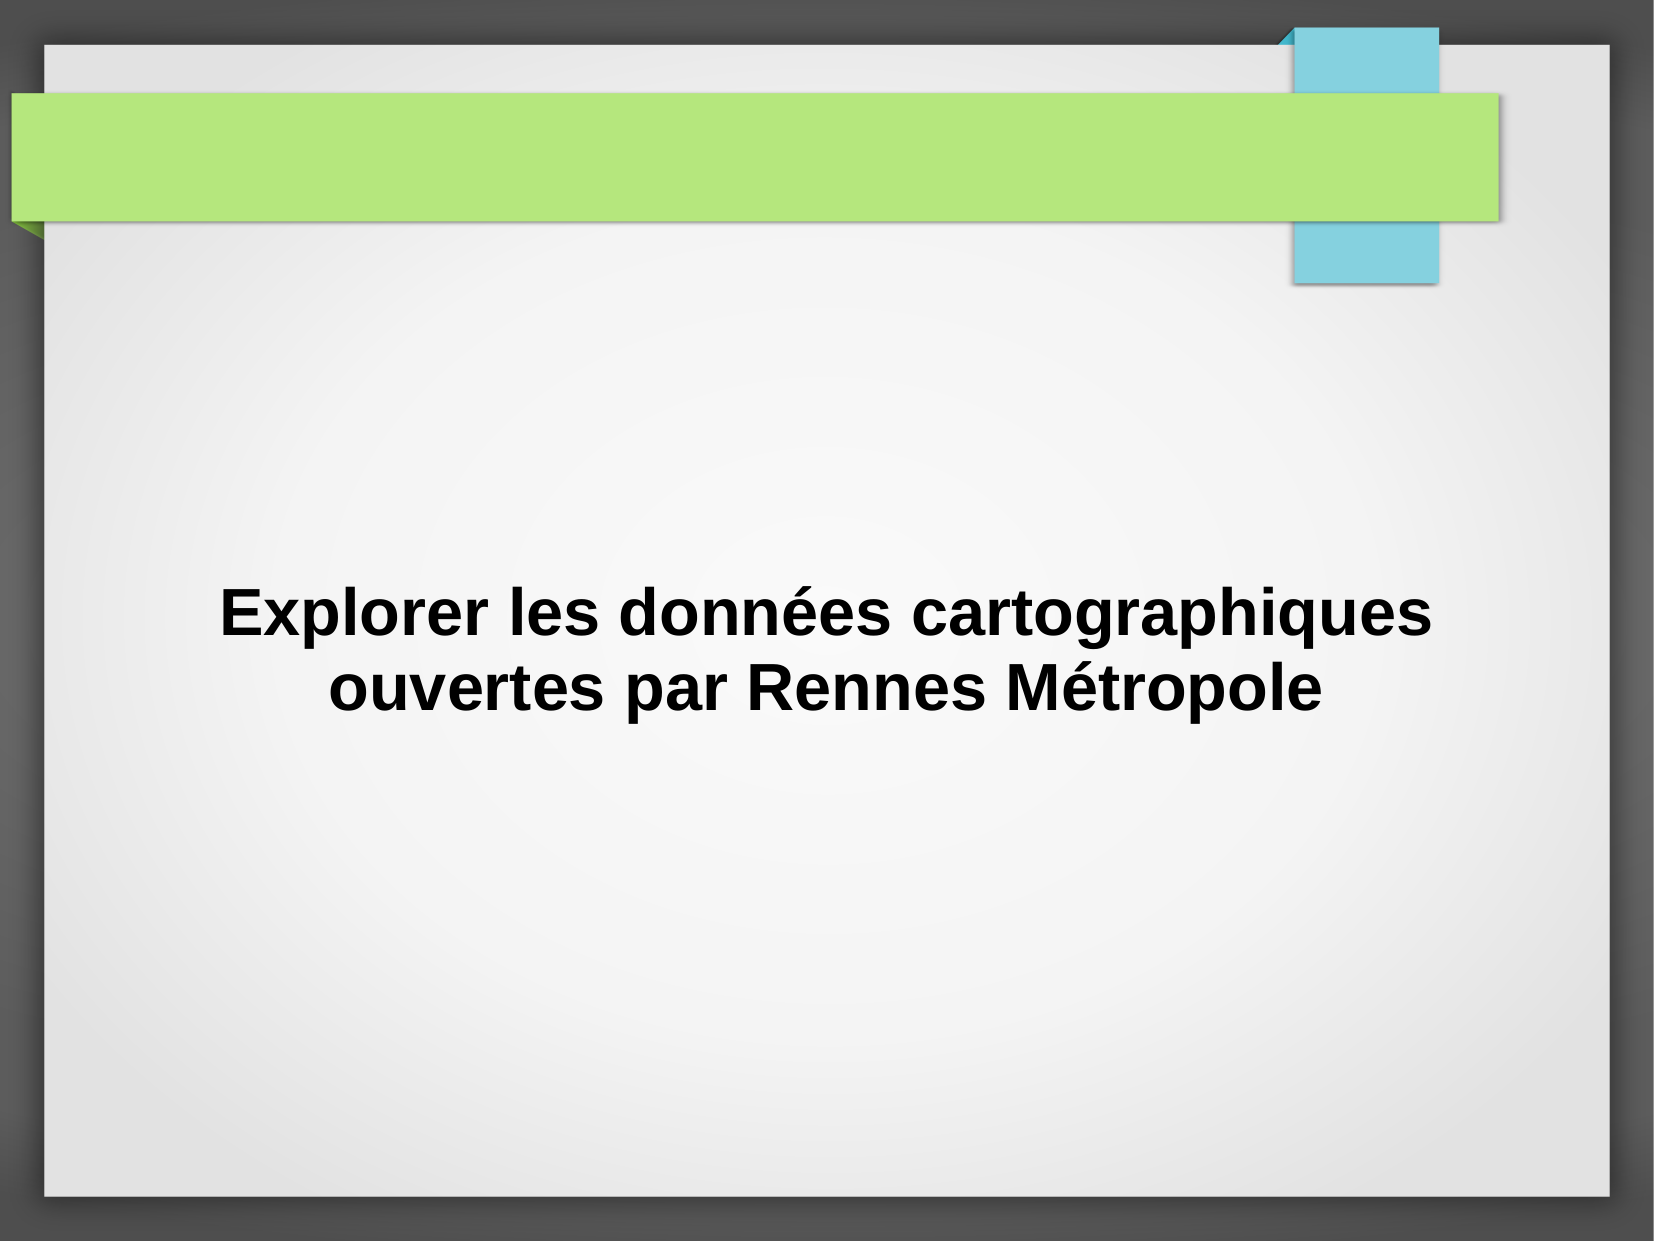

#
Explorer les données cartographiques ouvertes par Rennes Métropole